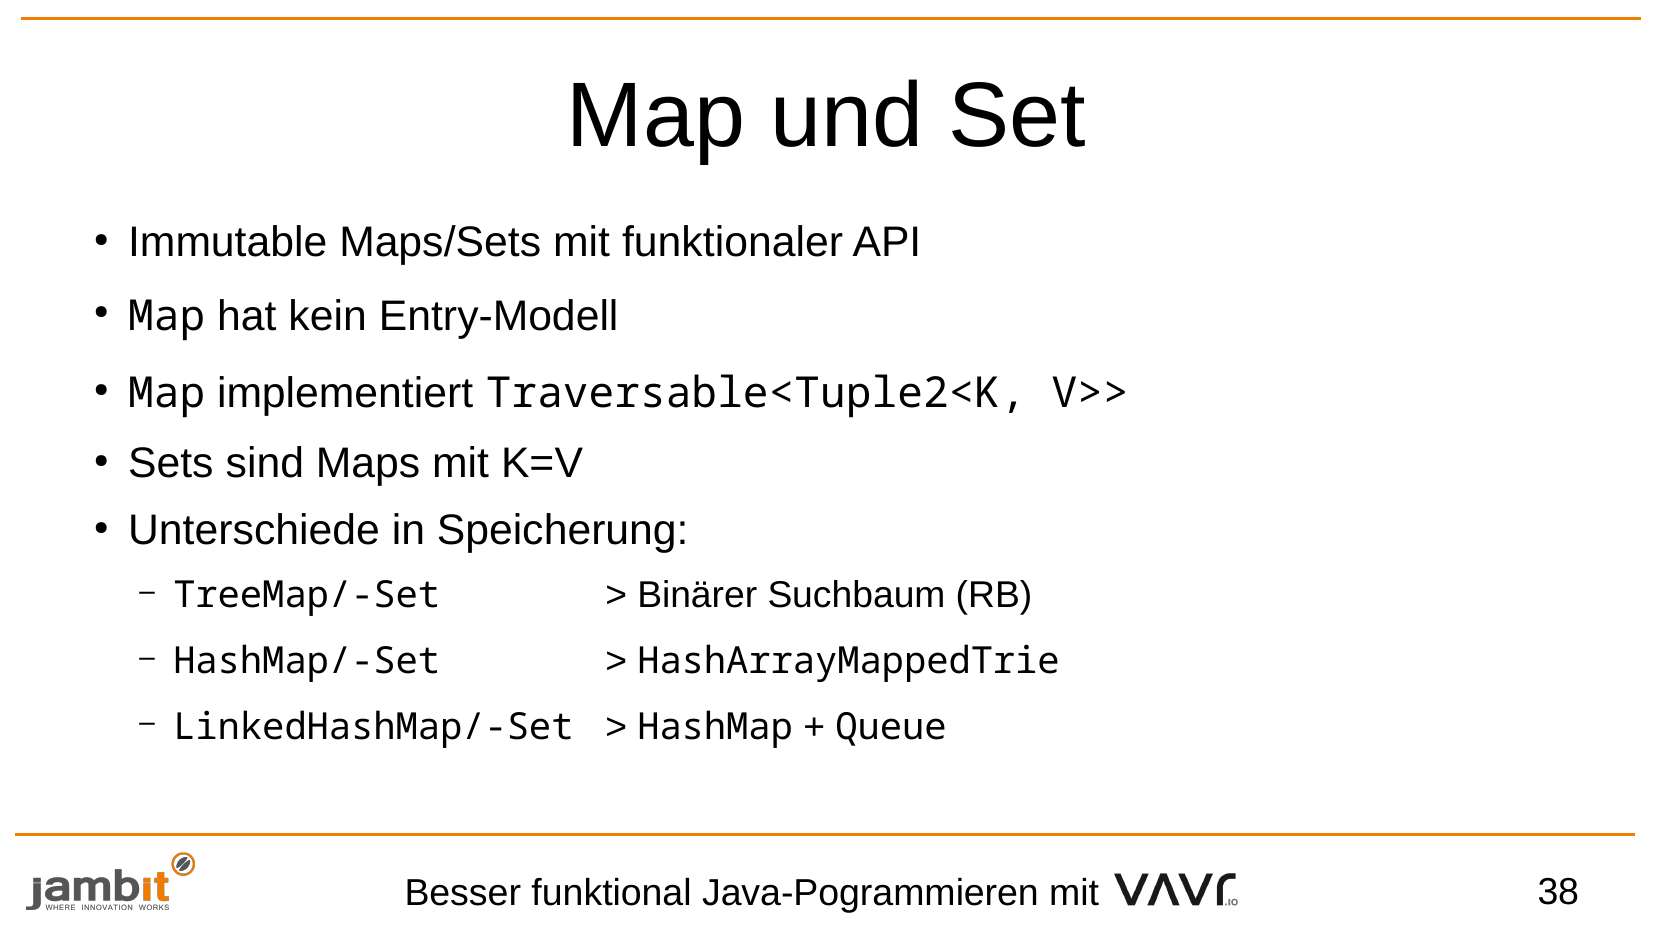

# Map und Set
Immutable Maps/Sets mit funktionaler API
Map hat kein Entry-Modell
Map implementiert Traversable<Tuple2<K, V>>
Sets sind Maps mit K=V
Unterschiede in Speicherung:
TreeMap/-Set 						 	 			 	> Binärer Suchbaum (RB)
HashMap/-Set	 			 						 	> HashArrayMappedTrie
LinkedHashMap/-Set 	> HashMap + Queue